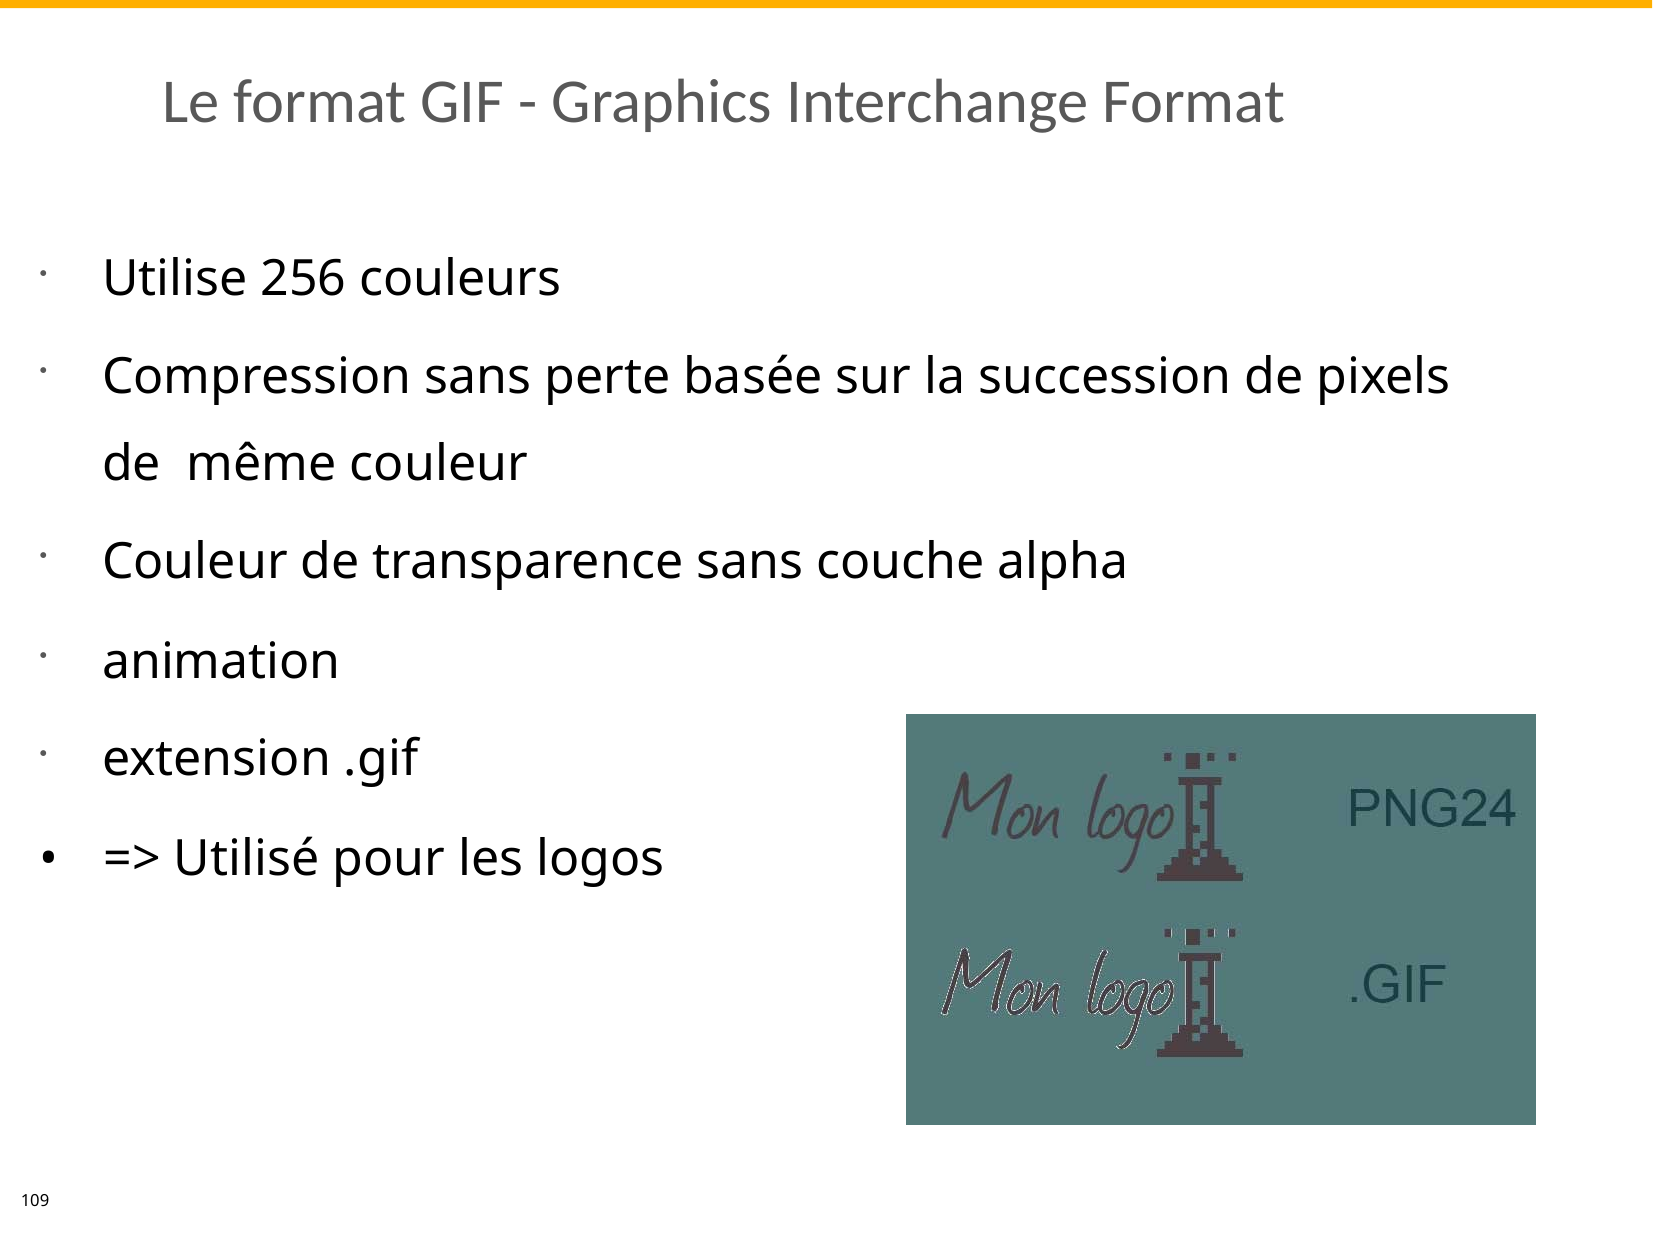

# Le format GIF - Graphics Interchange Format
Utilise 256 couleurs
Compression sans perte basée sur la succession de pixels de même couleur
Couleur de transparence sans couche alpha
animation
extension .gif
•	=> Utilisé pour les logos